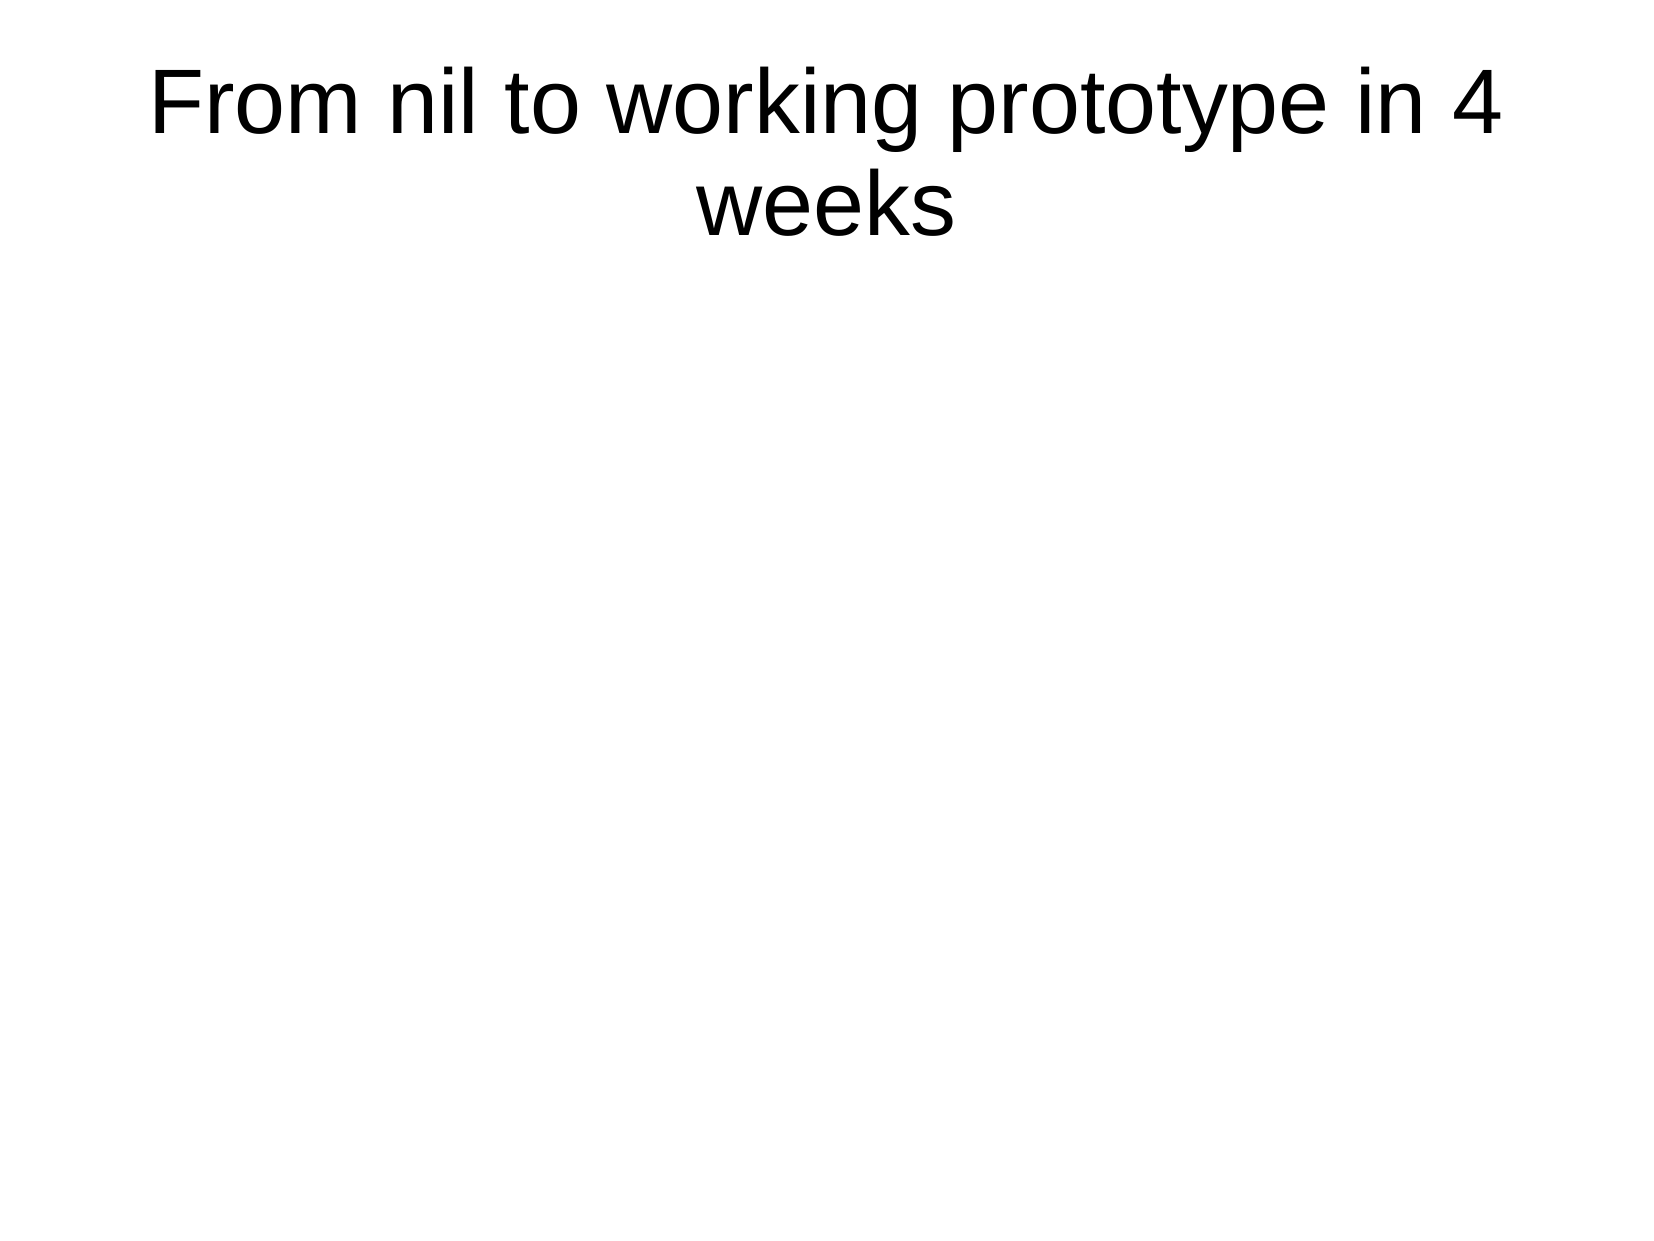

# From nil to working prototype in 4 weeks